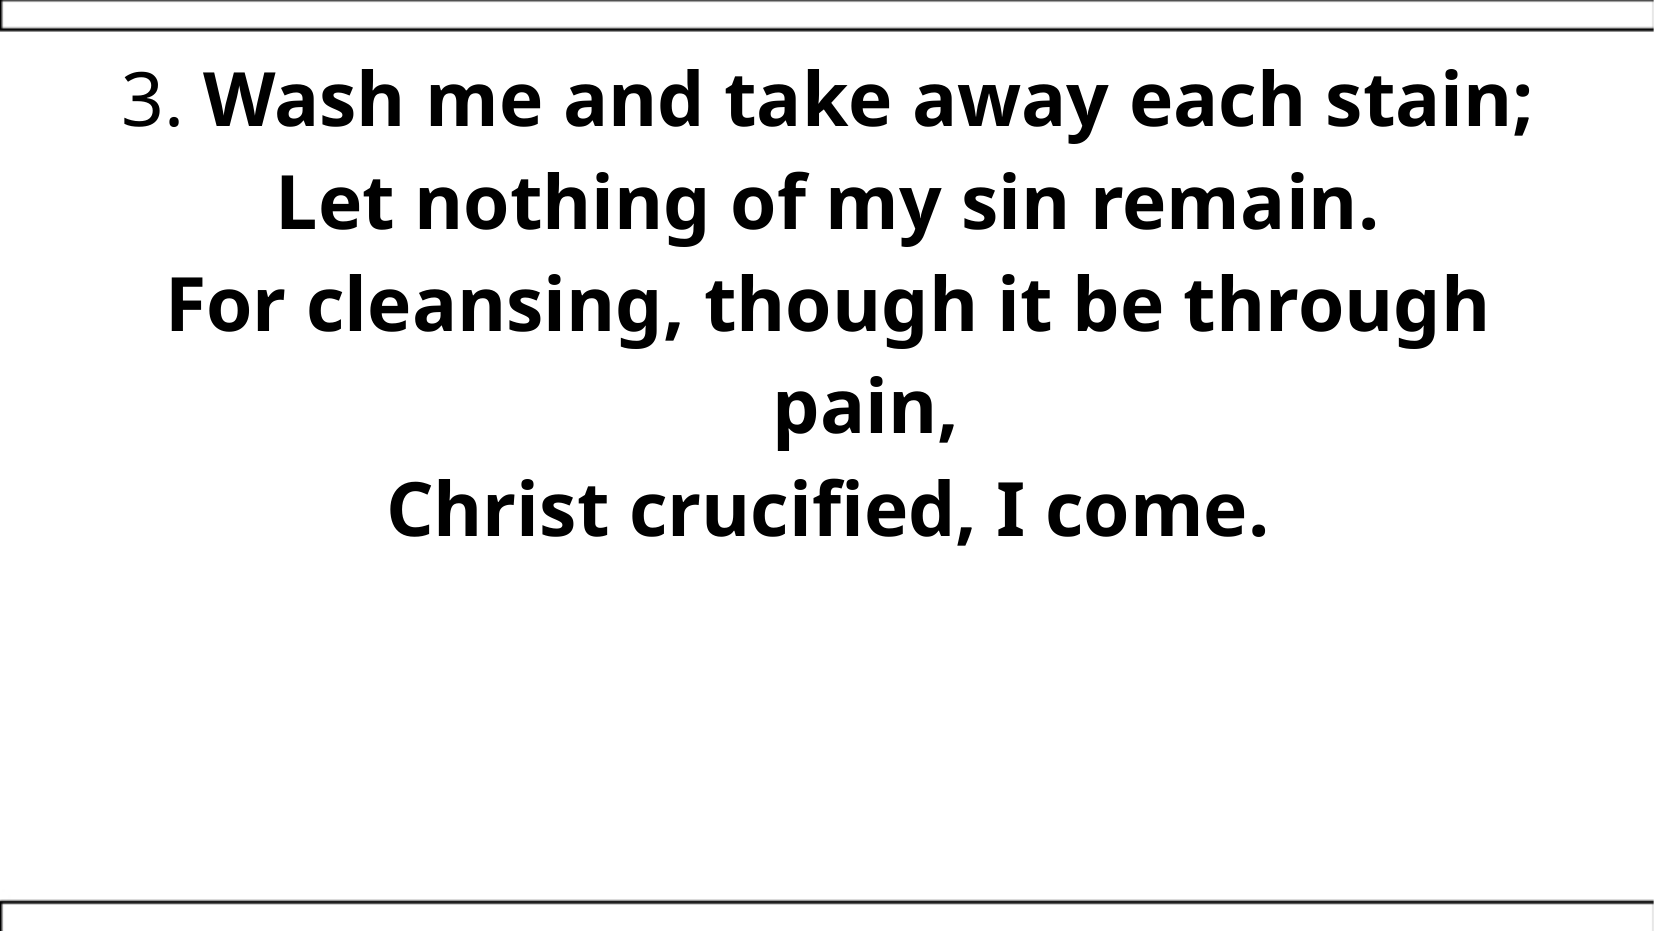

3. Wash me and take away each stain;
Let nothing of my sin remain.
For cleansing, though it be through pain,
Christ crucified, I come.